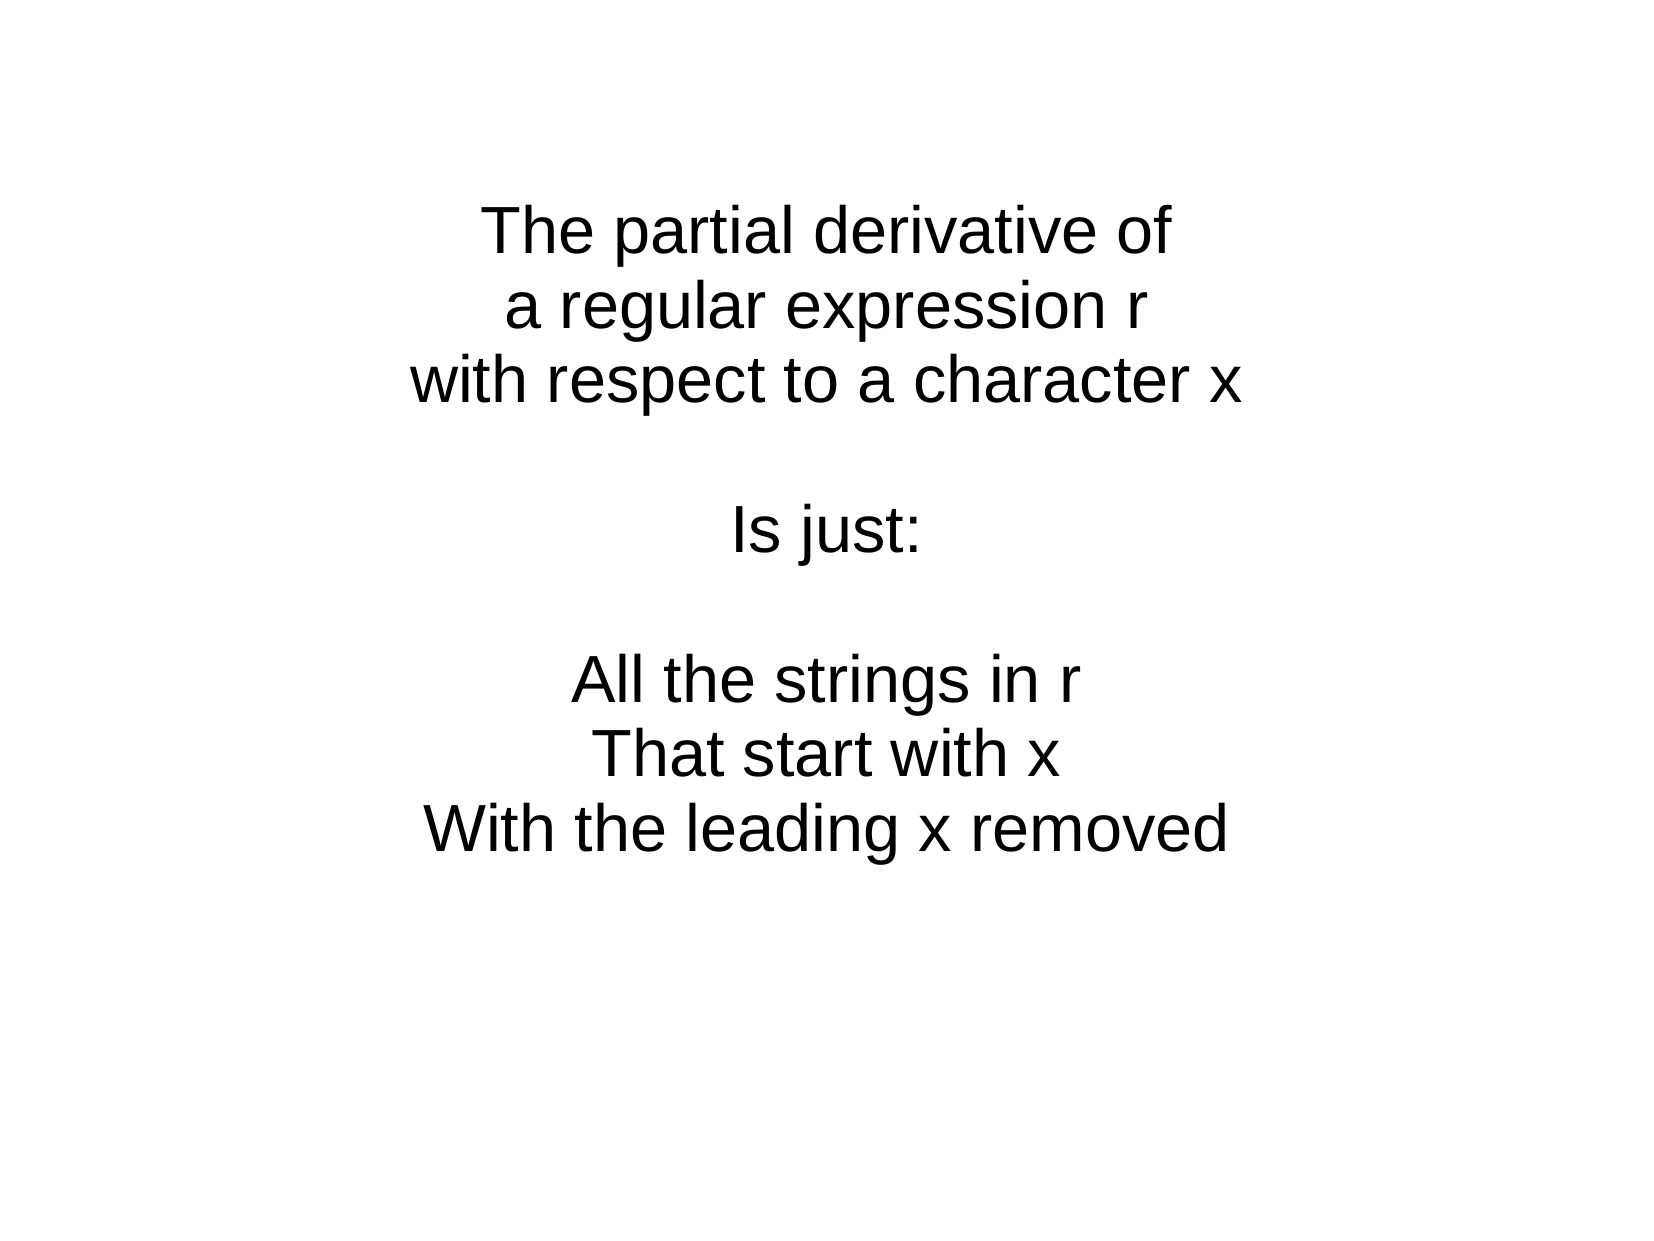

# The partial derivative of
a regular expression r
with respect to a character x
Is just:
All the strings in r
That start with x
With the leading x removed